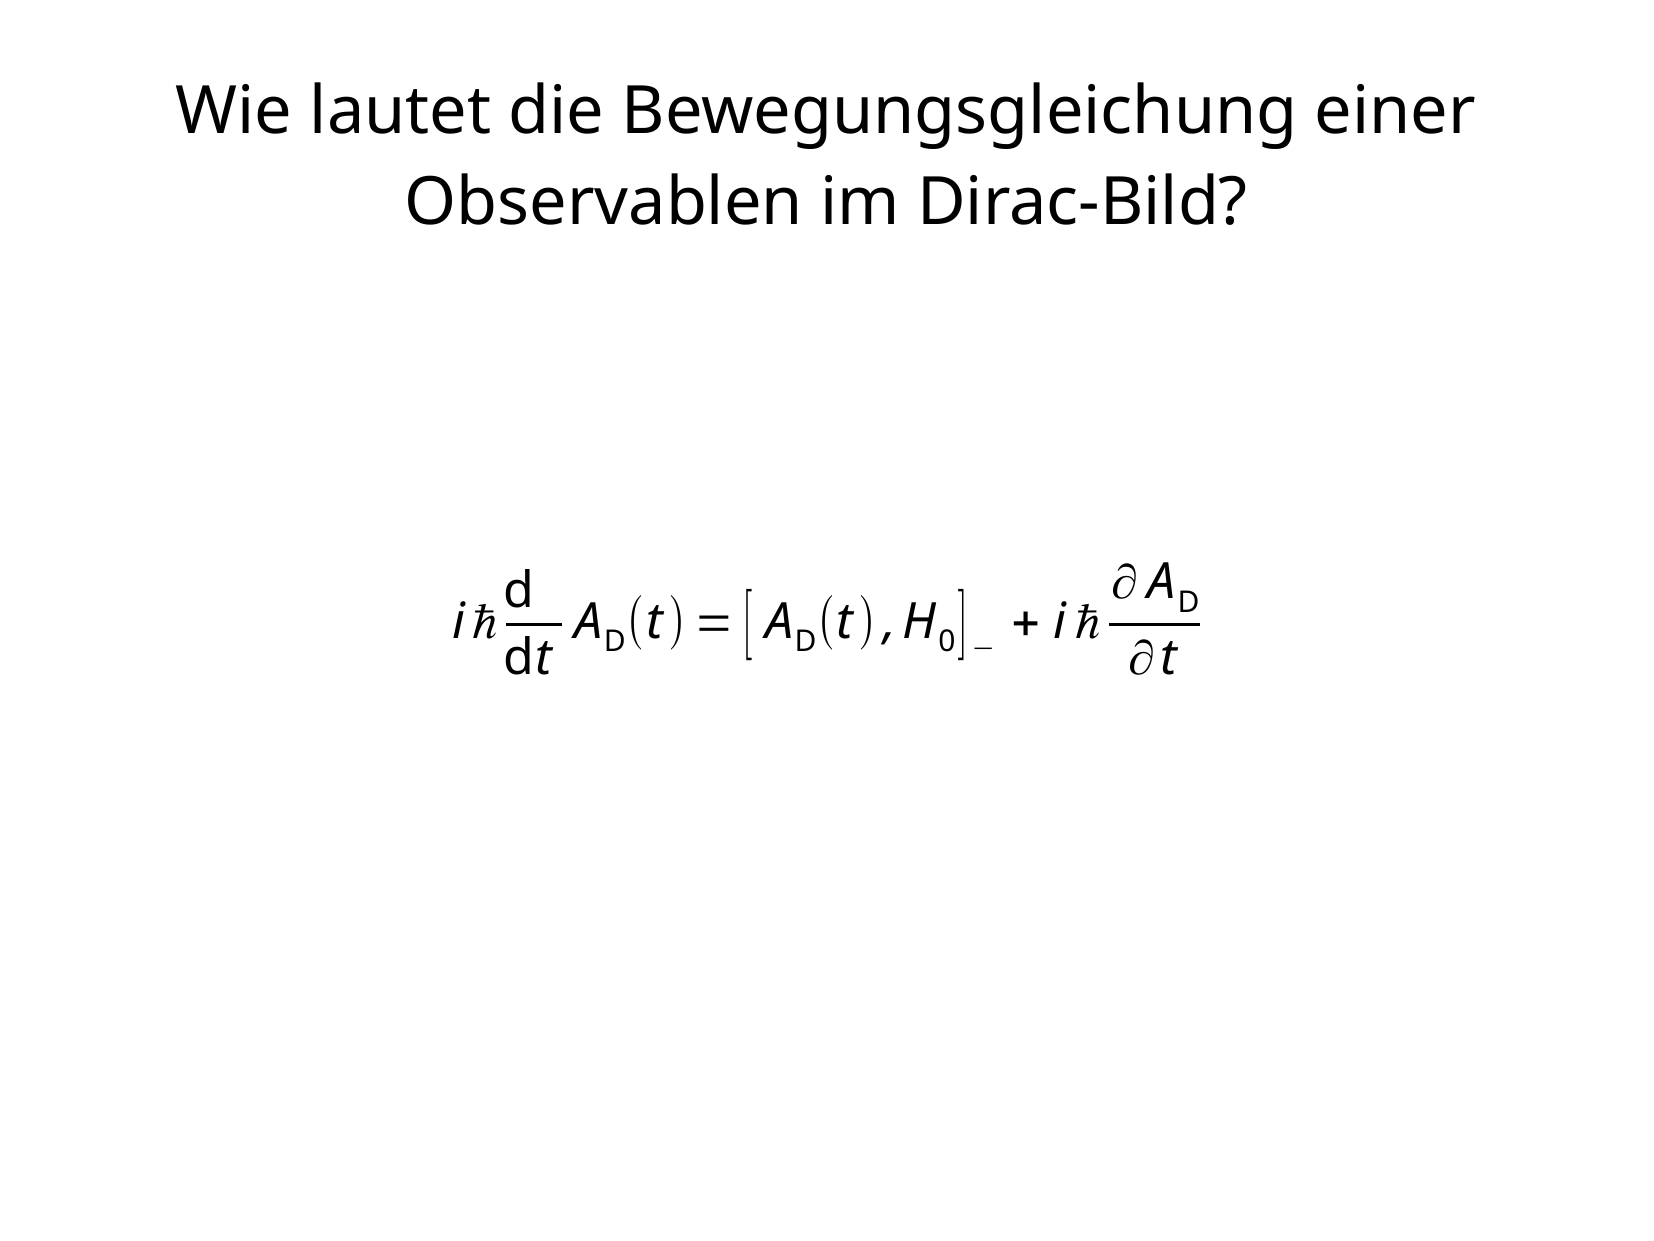

# Wie lautet die Bewegungsgleichung einer Observablen im Dirac-Bild?